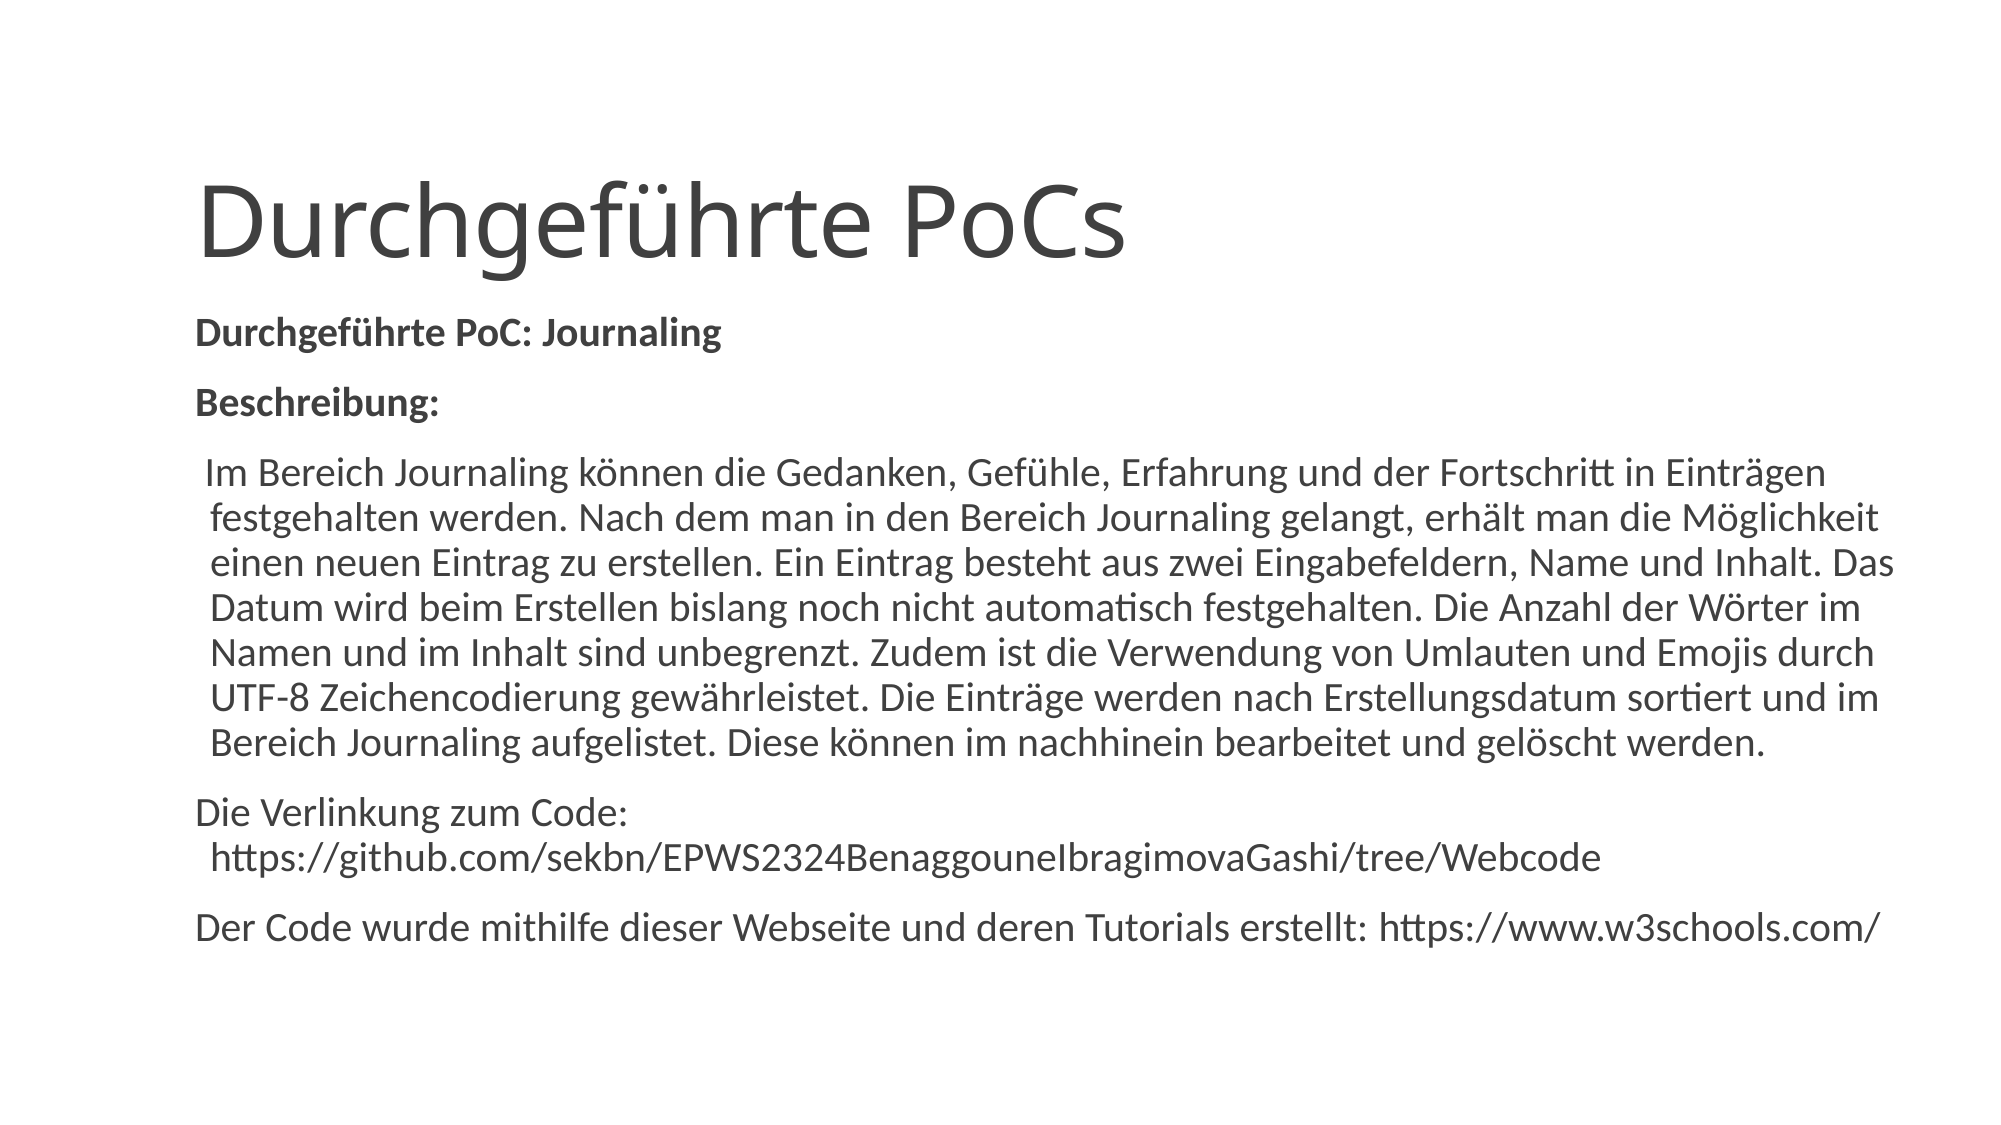

# Durchgeführte PoCs
Durchgeführte PoC: Journaling
Beschreibung:
 Im Bereich Journaling können die Gedanken, Gefühle, Erfahrung und der Fortschritt in Einträgen festgehalten werden. Nach dem man in den Bereich Journaling gelangt, erhält man die Möglichkeit einen neuen Eintrag zu erstellen. Ein Eintrag besteht aus zwei Eingabefeldern, Name und Inhalt. Das Datum wird beim Erstellen bislang noch nicht automatisch festgehalten. Die Anzahl der Wörter im Namen und im Inhalt sind unbegrenzt. Zudem ist die Verwendung von Umlauten und Emojis durch UTF-8 Zeichencodierung gewährleistet. Die Einträge werden nach Erstellungsdatum sortiert und im Bereich Journaling aufgelistet. Diese können im nachhinein bearbeitet und gelöscht werden.
Die Verlinkung zum Code: https://github.com/sekbn/EPWS2324BenaggouneIbragimovaGashi/tree/Webcode
Der Code wurde mithilfe dieser Webseite und deren Tutorials erstellt: https://www.w3schools.com/